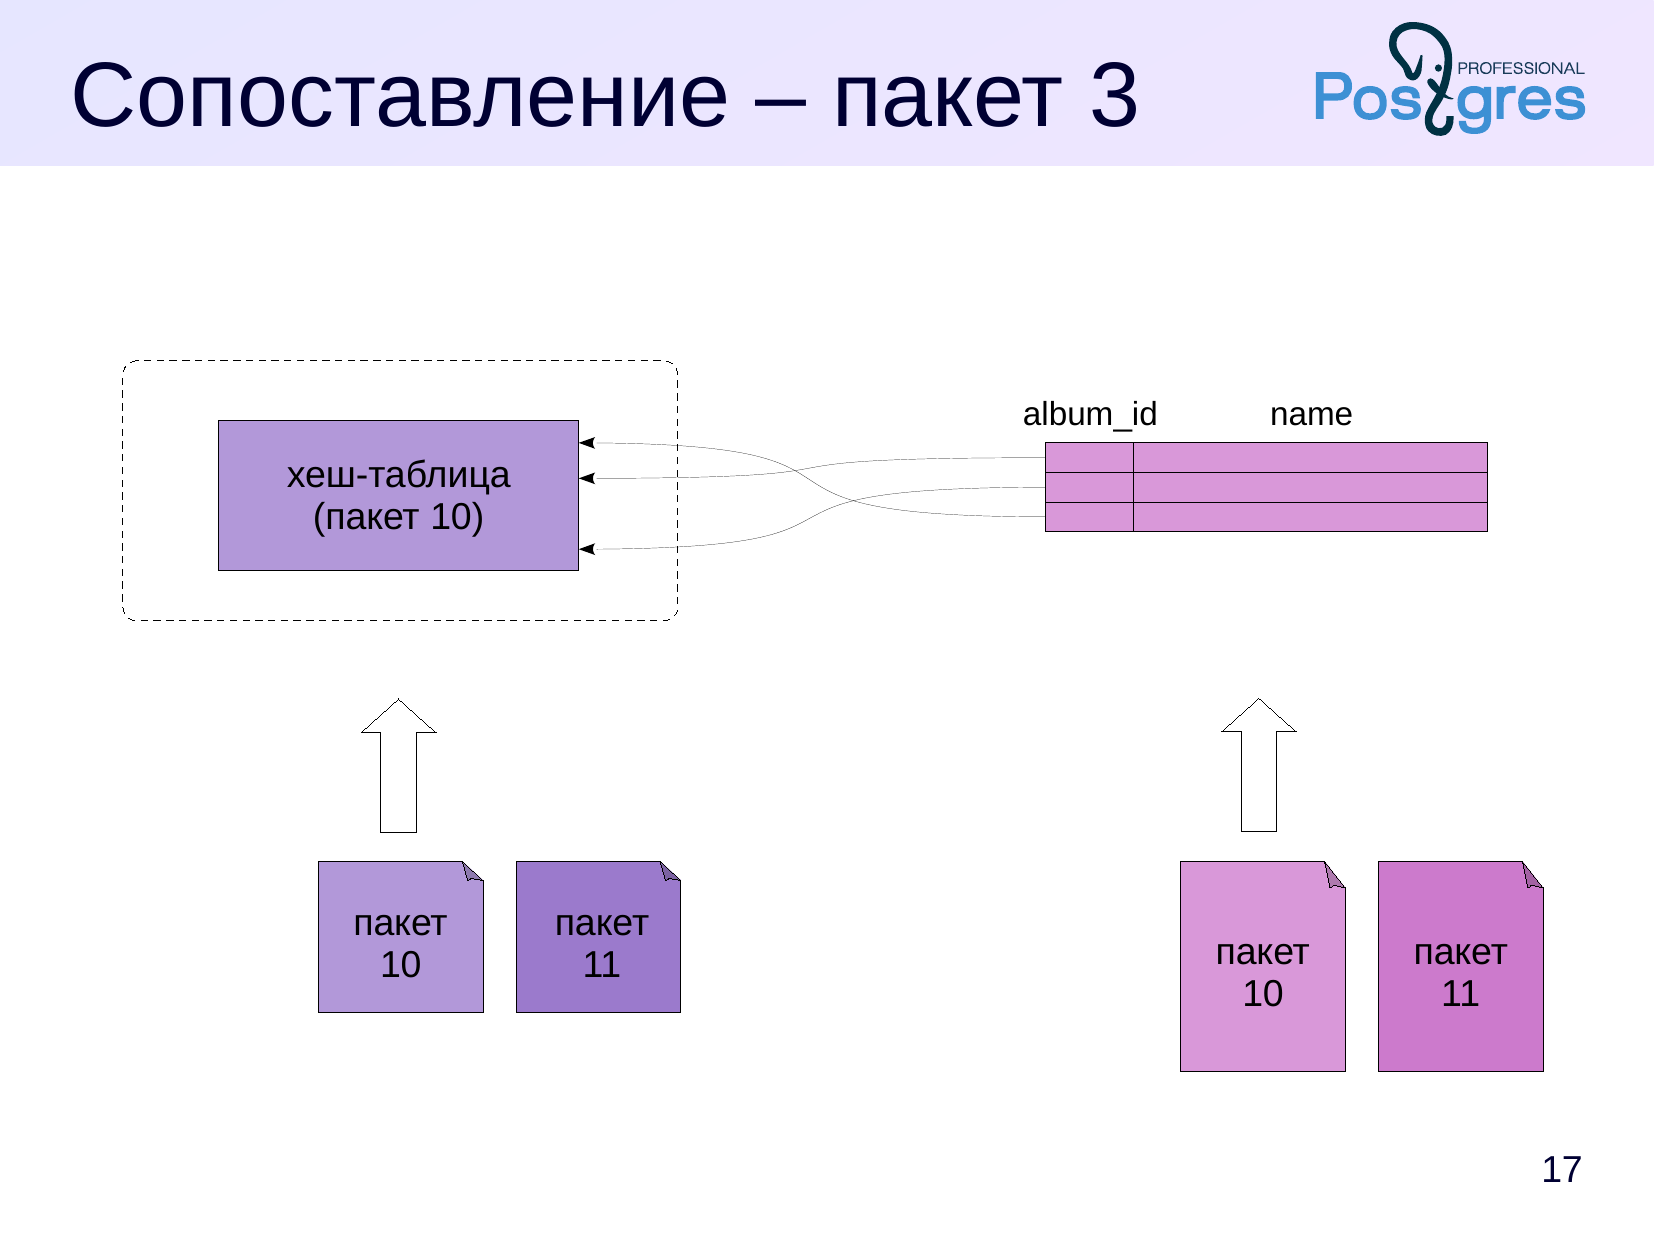

# Сопоставление – пакет 3
album_id
name
хеш-таблица
(пакет 10)
пакет
10
пакет
11
пакет
10
пакет
11